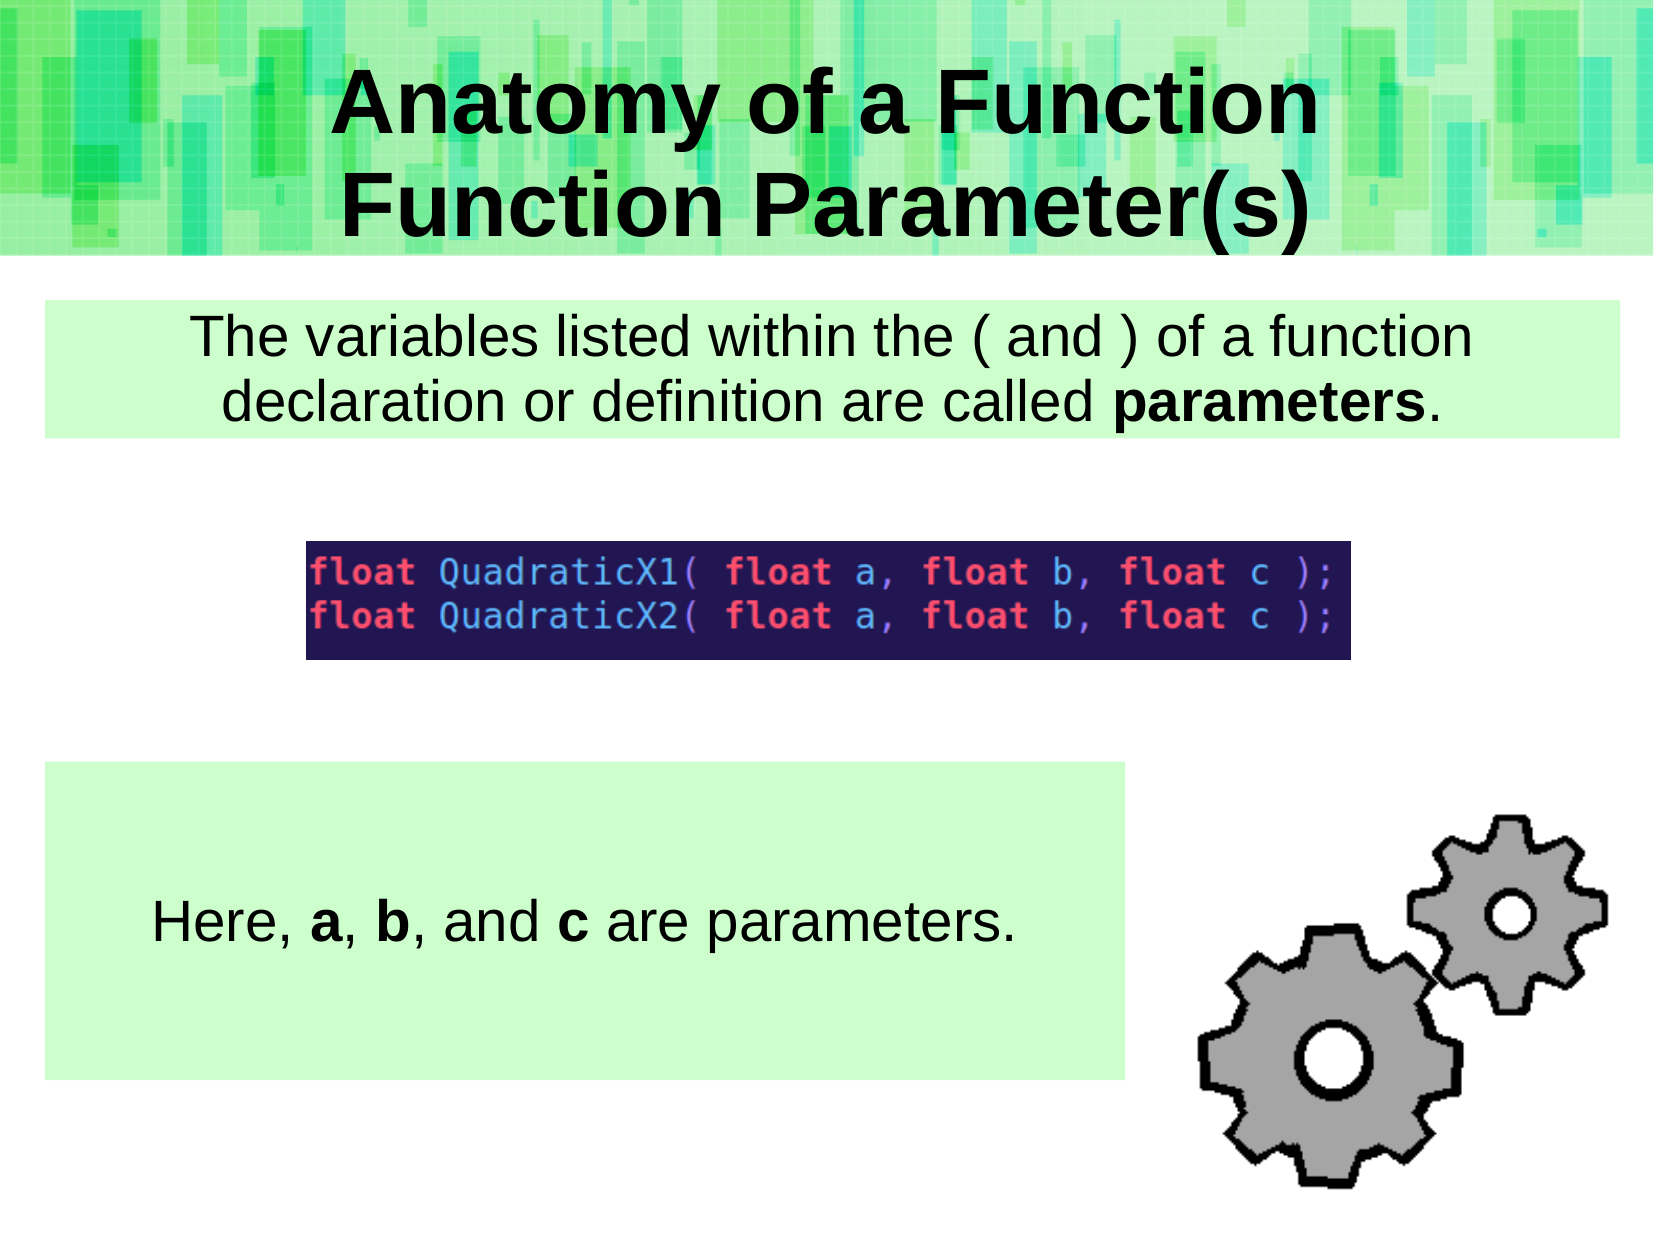

# Anatomy of a Function Function Parameter(s)
The variables listed within the ( and ) of a function declaration or definition are called parameters.
Here, a, b, and c are parameters.